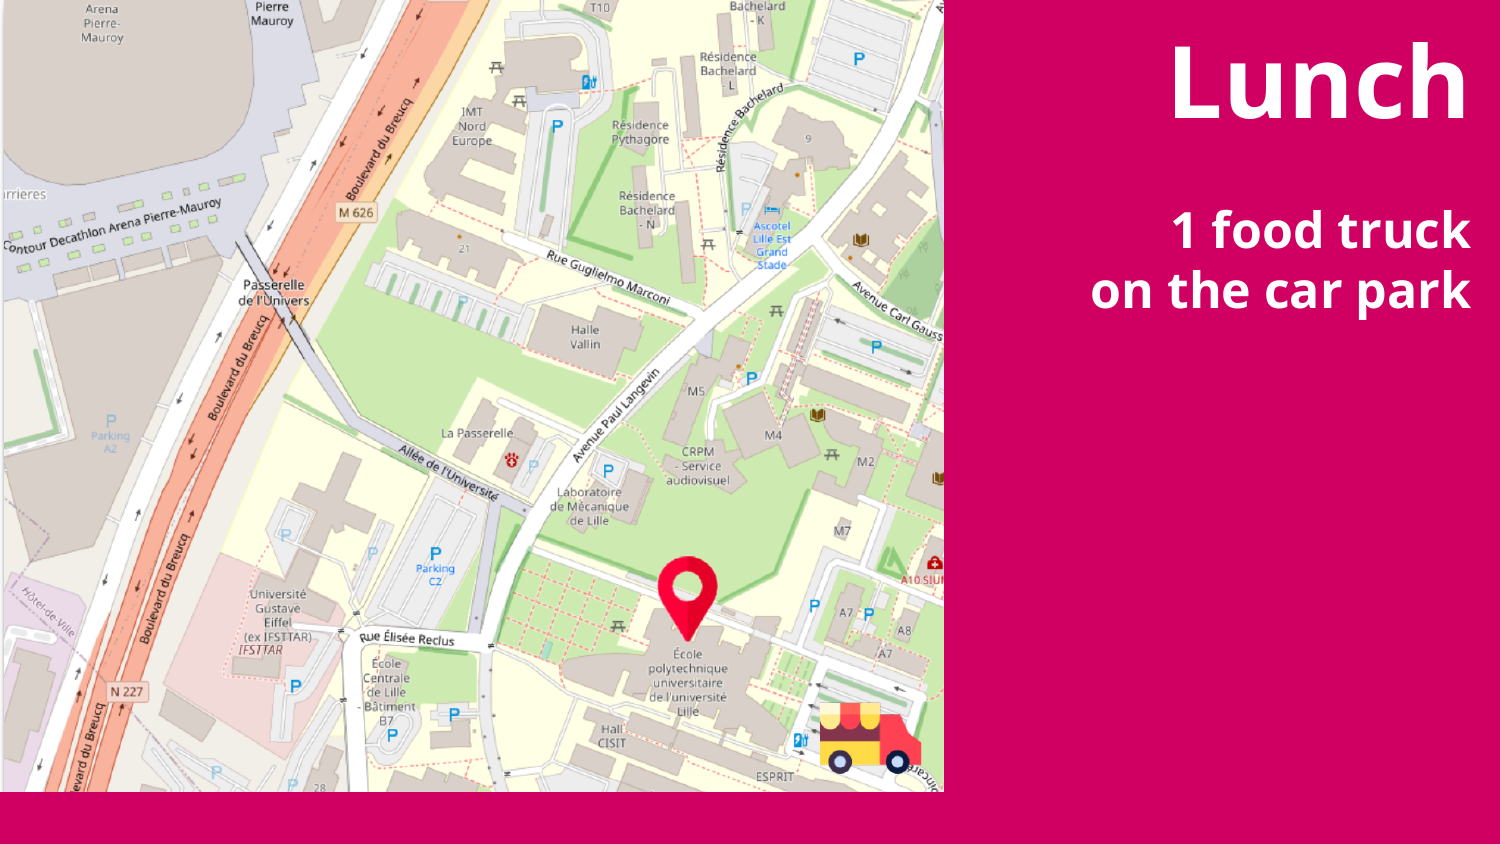

Lunch
1 food truck
on the car park